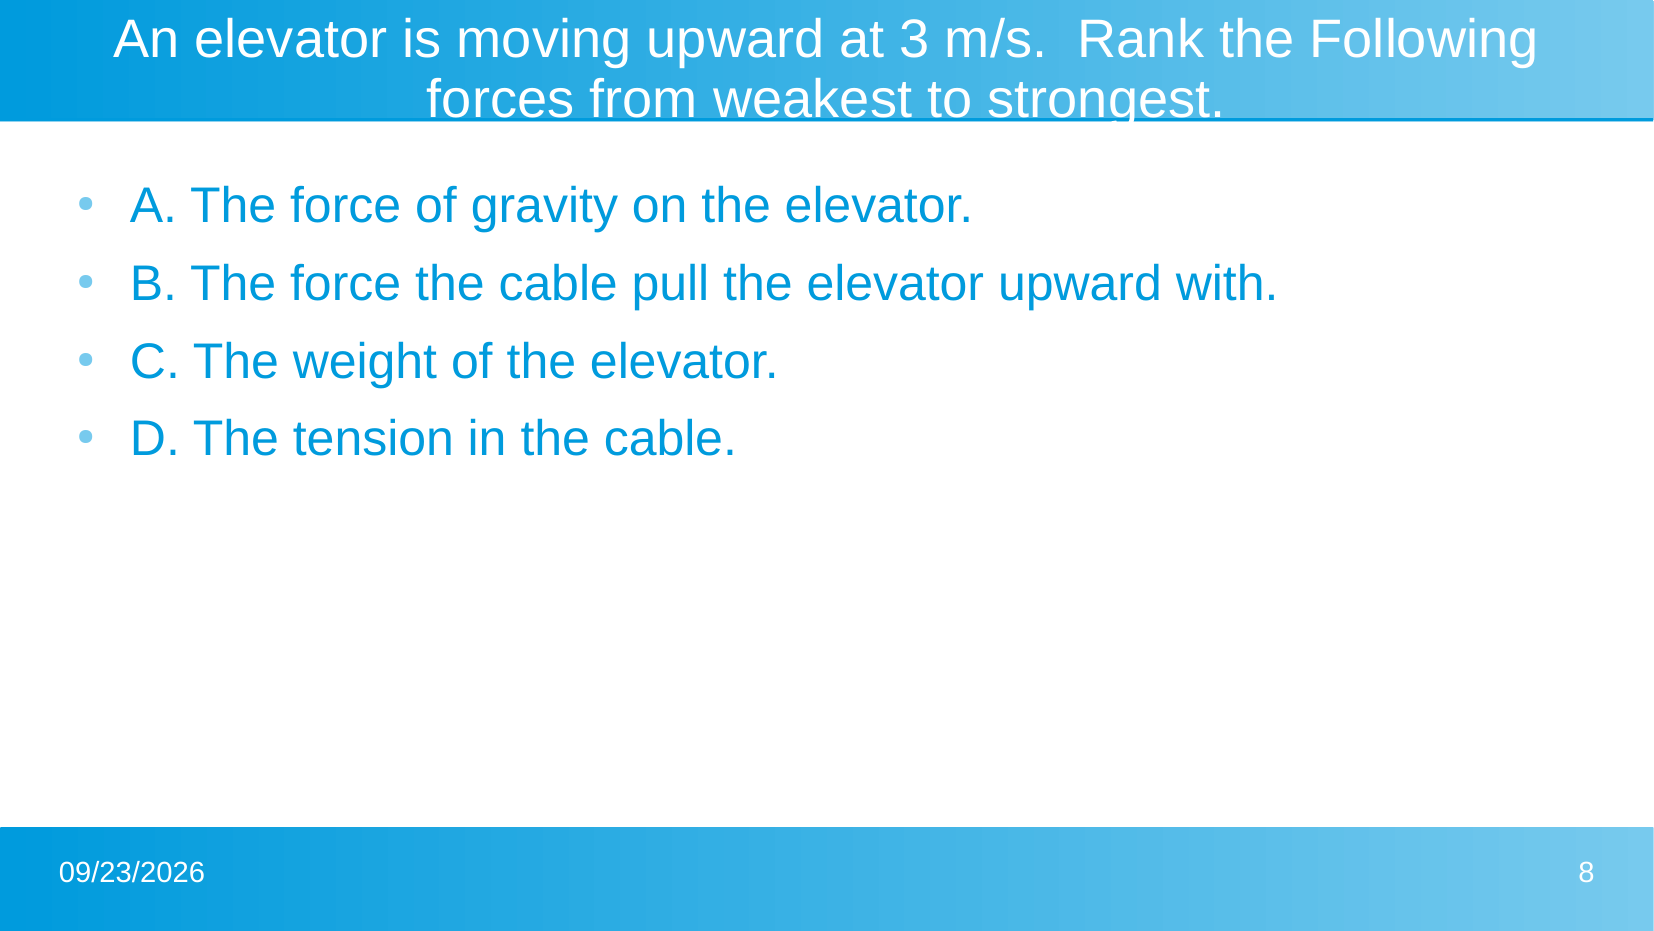

# An elevator is moving upward at 3 m/s. Rank the Following forces from weakest to strongest.
A. The force of gravity on the elevator.
B. The force the cable pull the elevator upward with.
C. The weight of the elevator.
D. The tension in the cable.
8